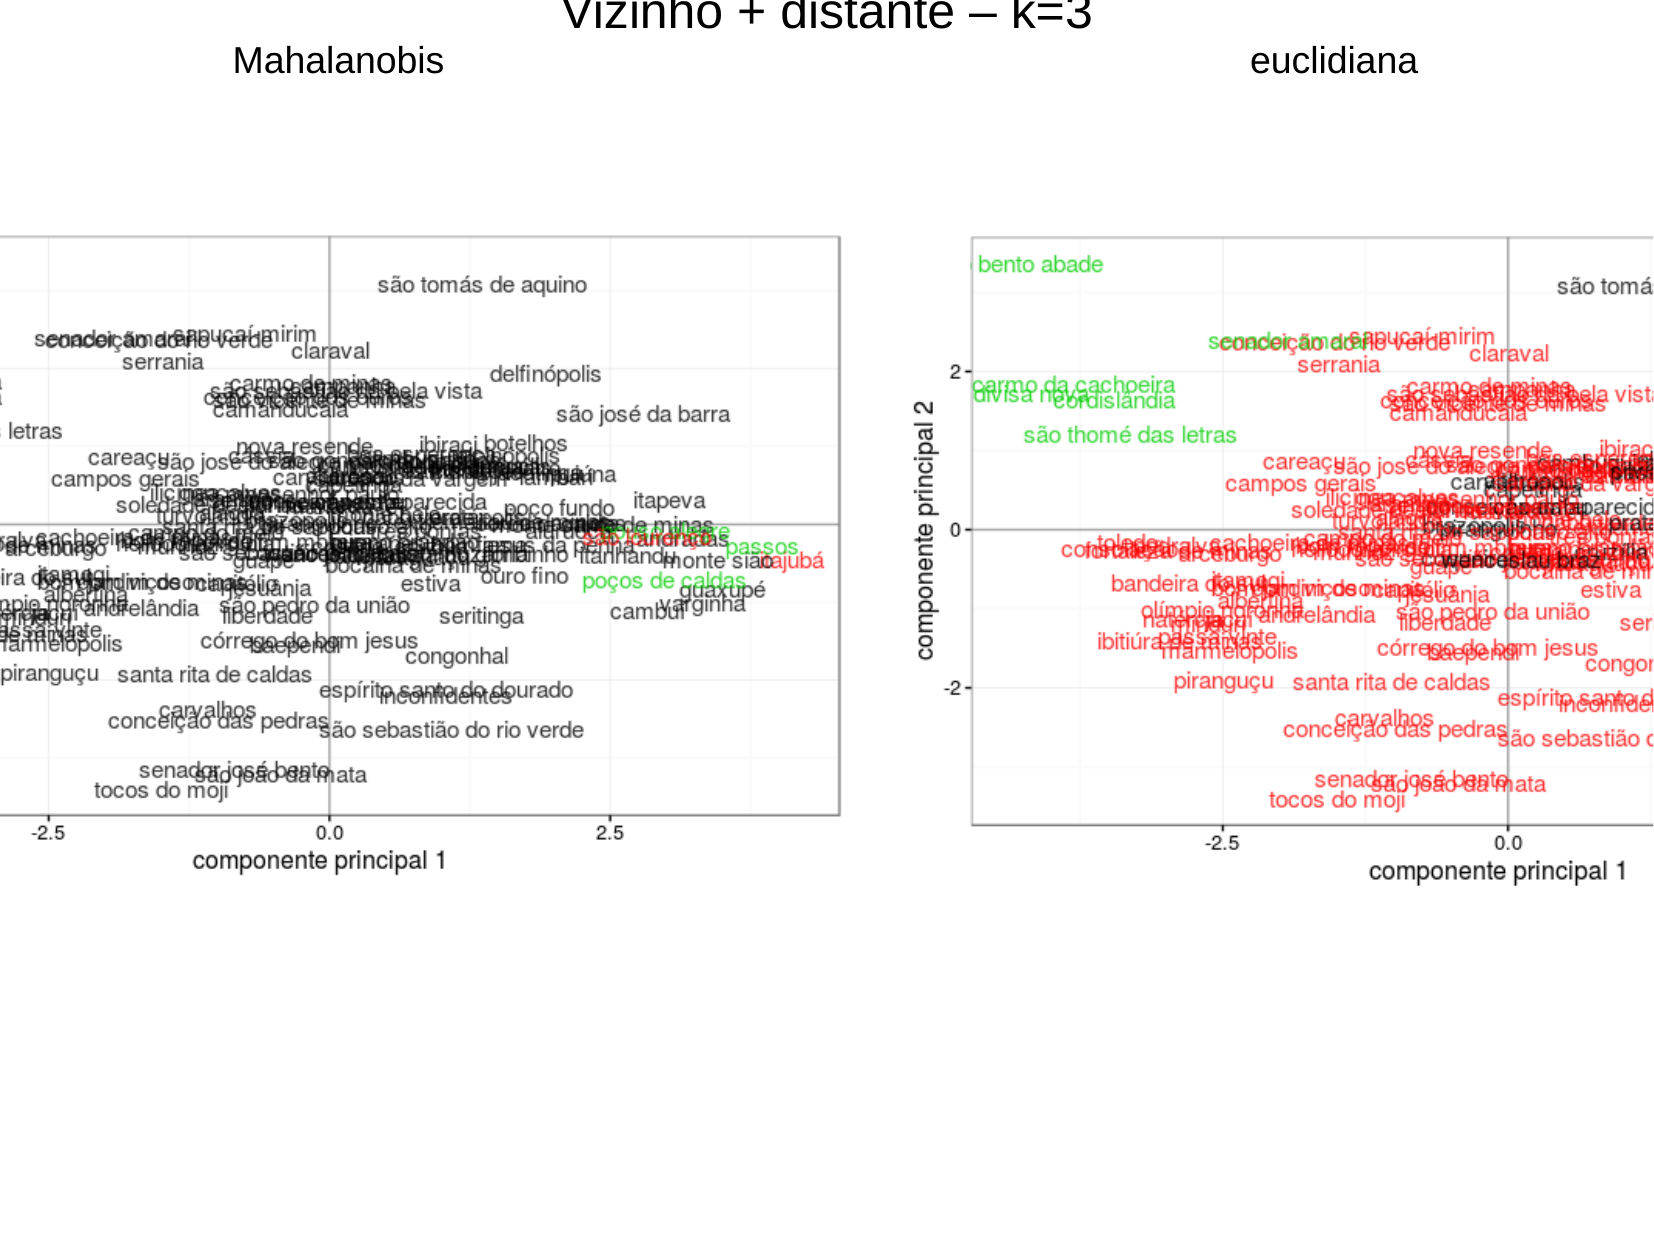

# Vizinho + distante – k=3 Mahalanobis euclidiana